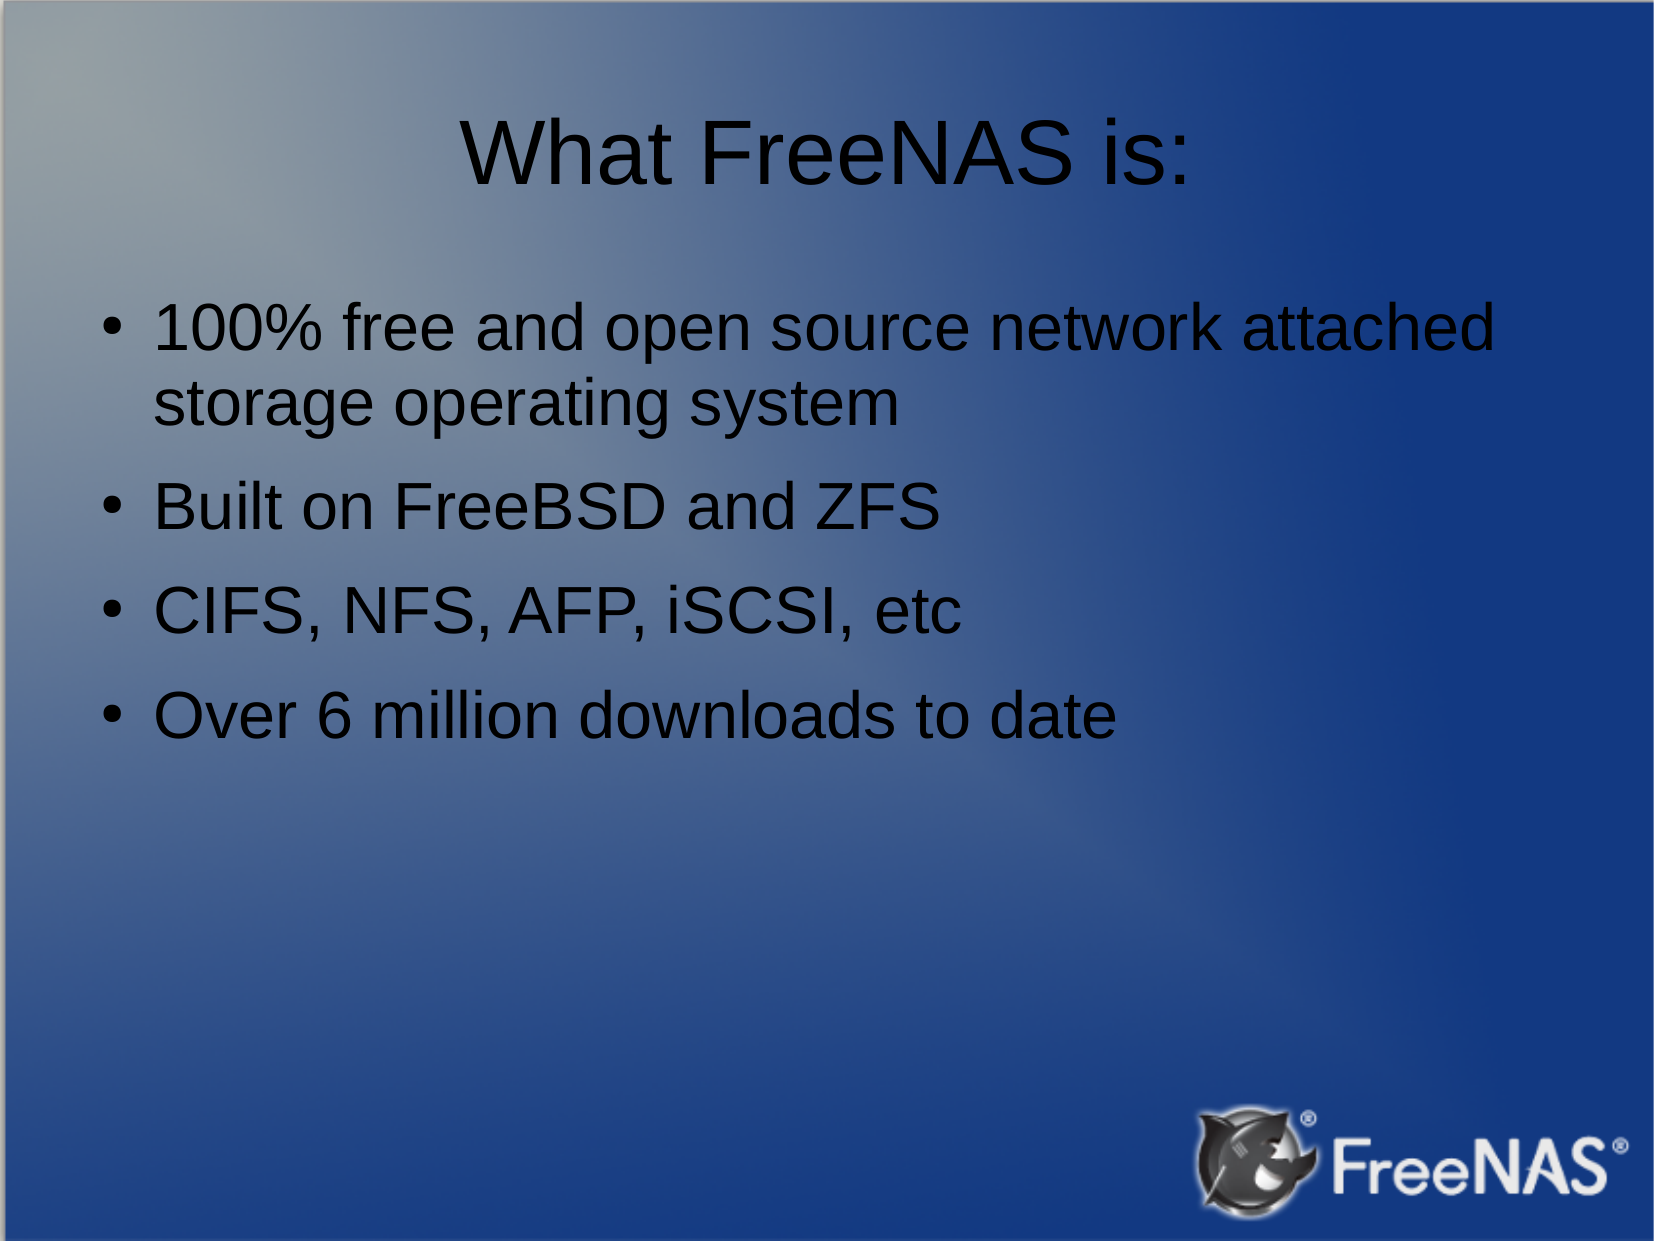

# What FreeNAS is:
100% free and open source network attached storage operating system
Built on FreeBSD and ZFS
CIFS, NFS, AFP, iSCSI, etc
Over 6 million downloads to date